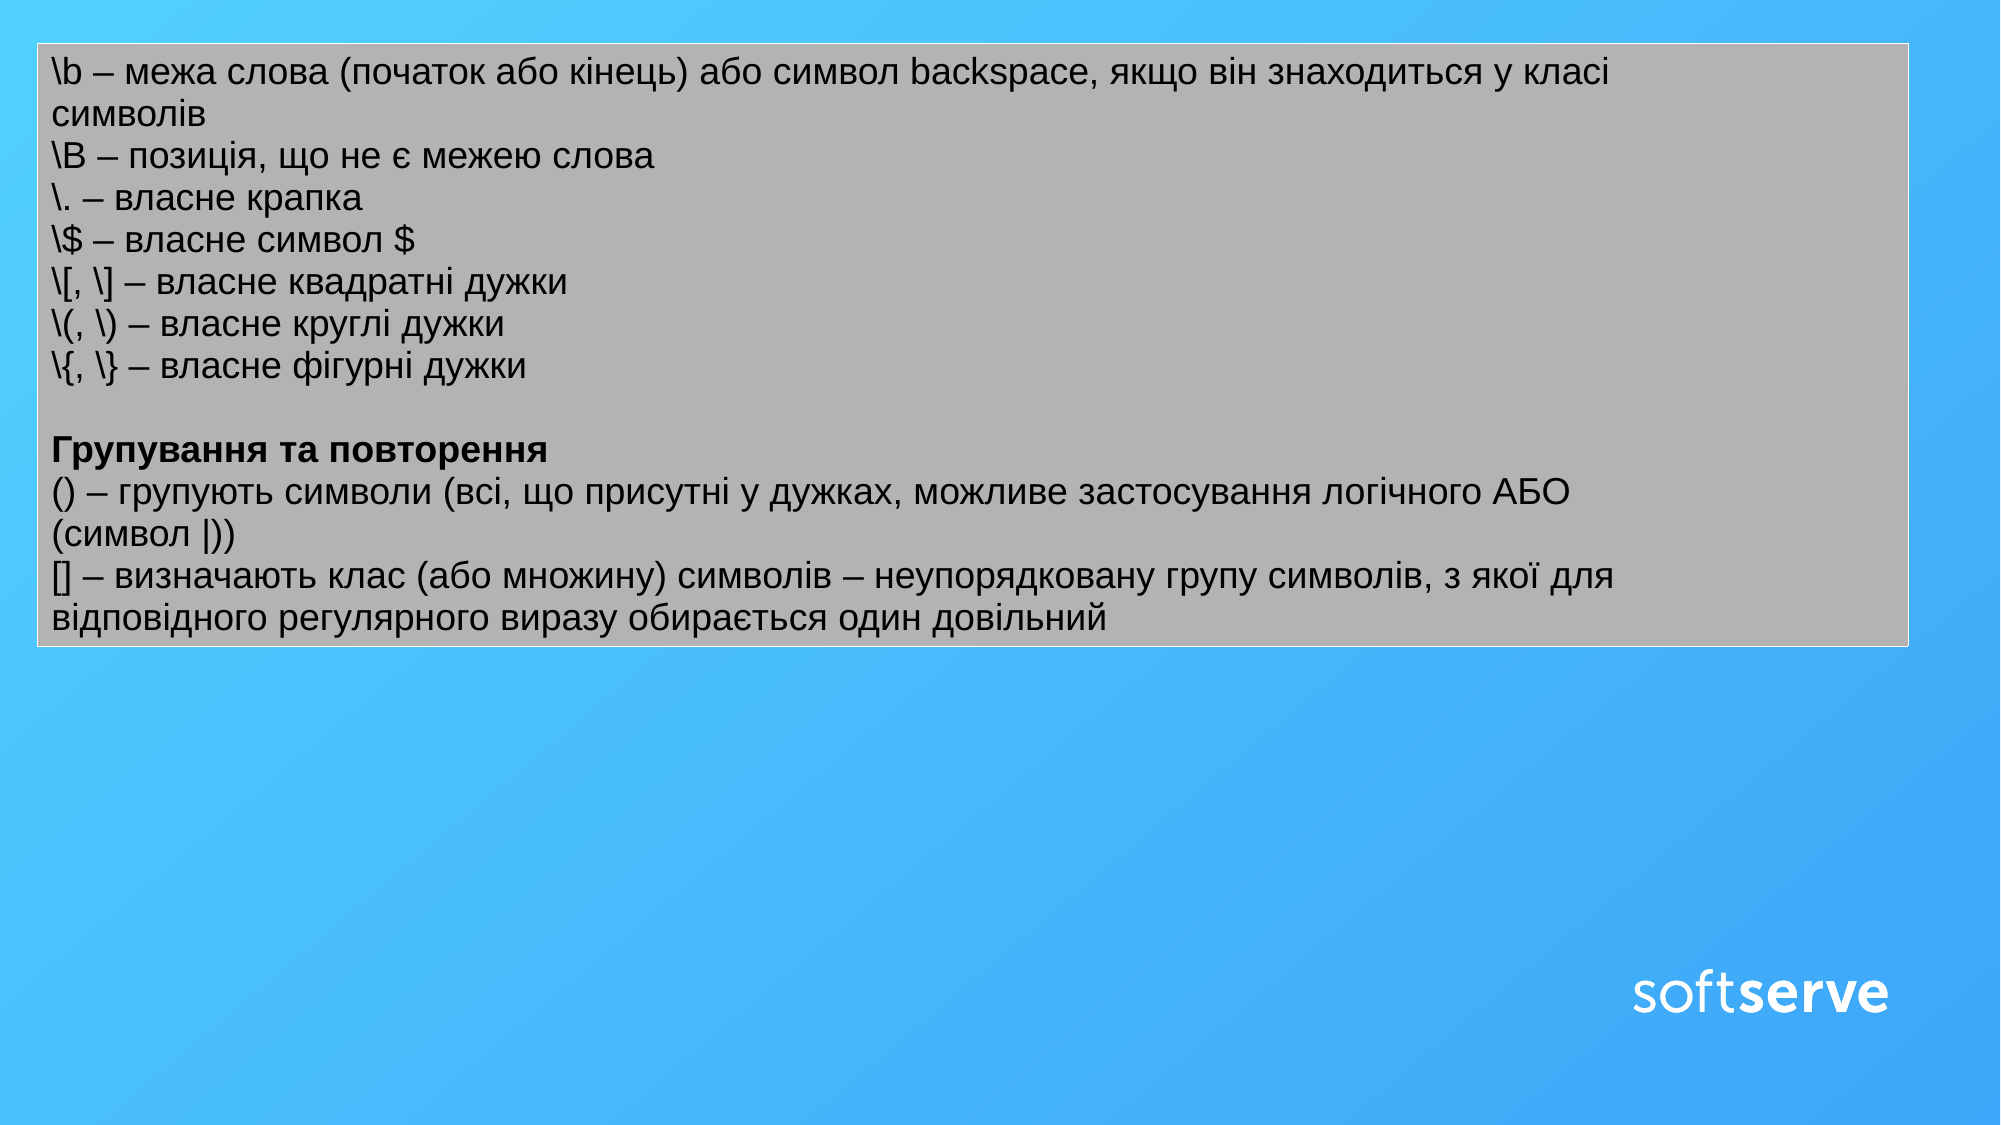

| \b – межа слова (початок або кінець) або символ backspace, якщо він знаходиться у класі символів \B – позиція, що не є межею слова \. – власне крапка \$ – власне символ $ \[, \] – власне квадратні дужки \(, \) – власне круглі дужки \{, \} – власне фігурні дужки Групування та повторення () – групують символи (всі, що присутні у дужках, можливе застосування логічного АБО (символ |)) [] – визначають клас (або множину) символів – неупорядковану групу символів, з якої для відповідного регулярного виразу обирається один довільний |
| --- |